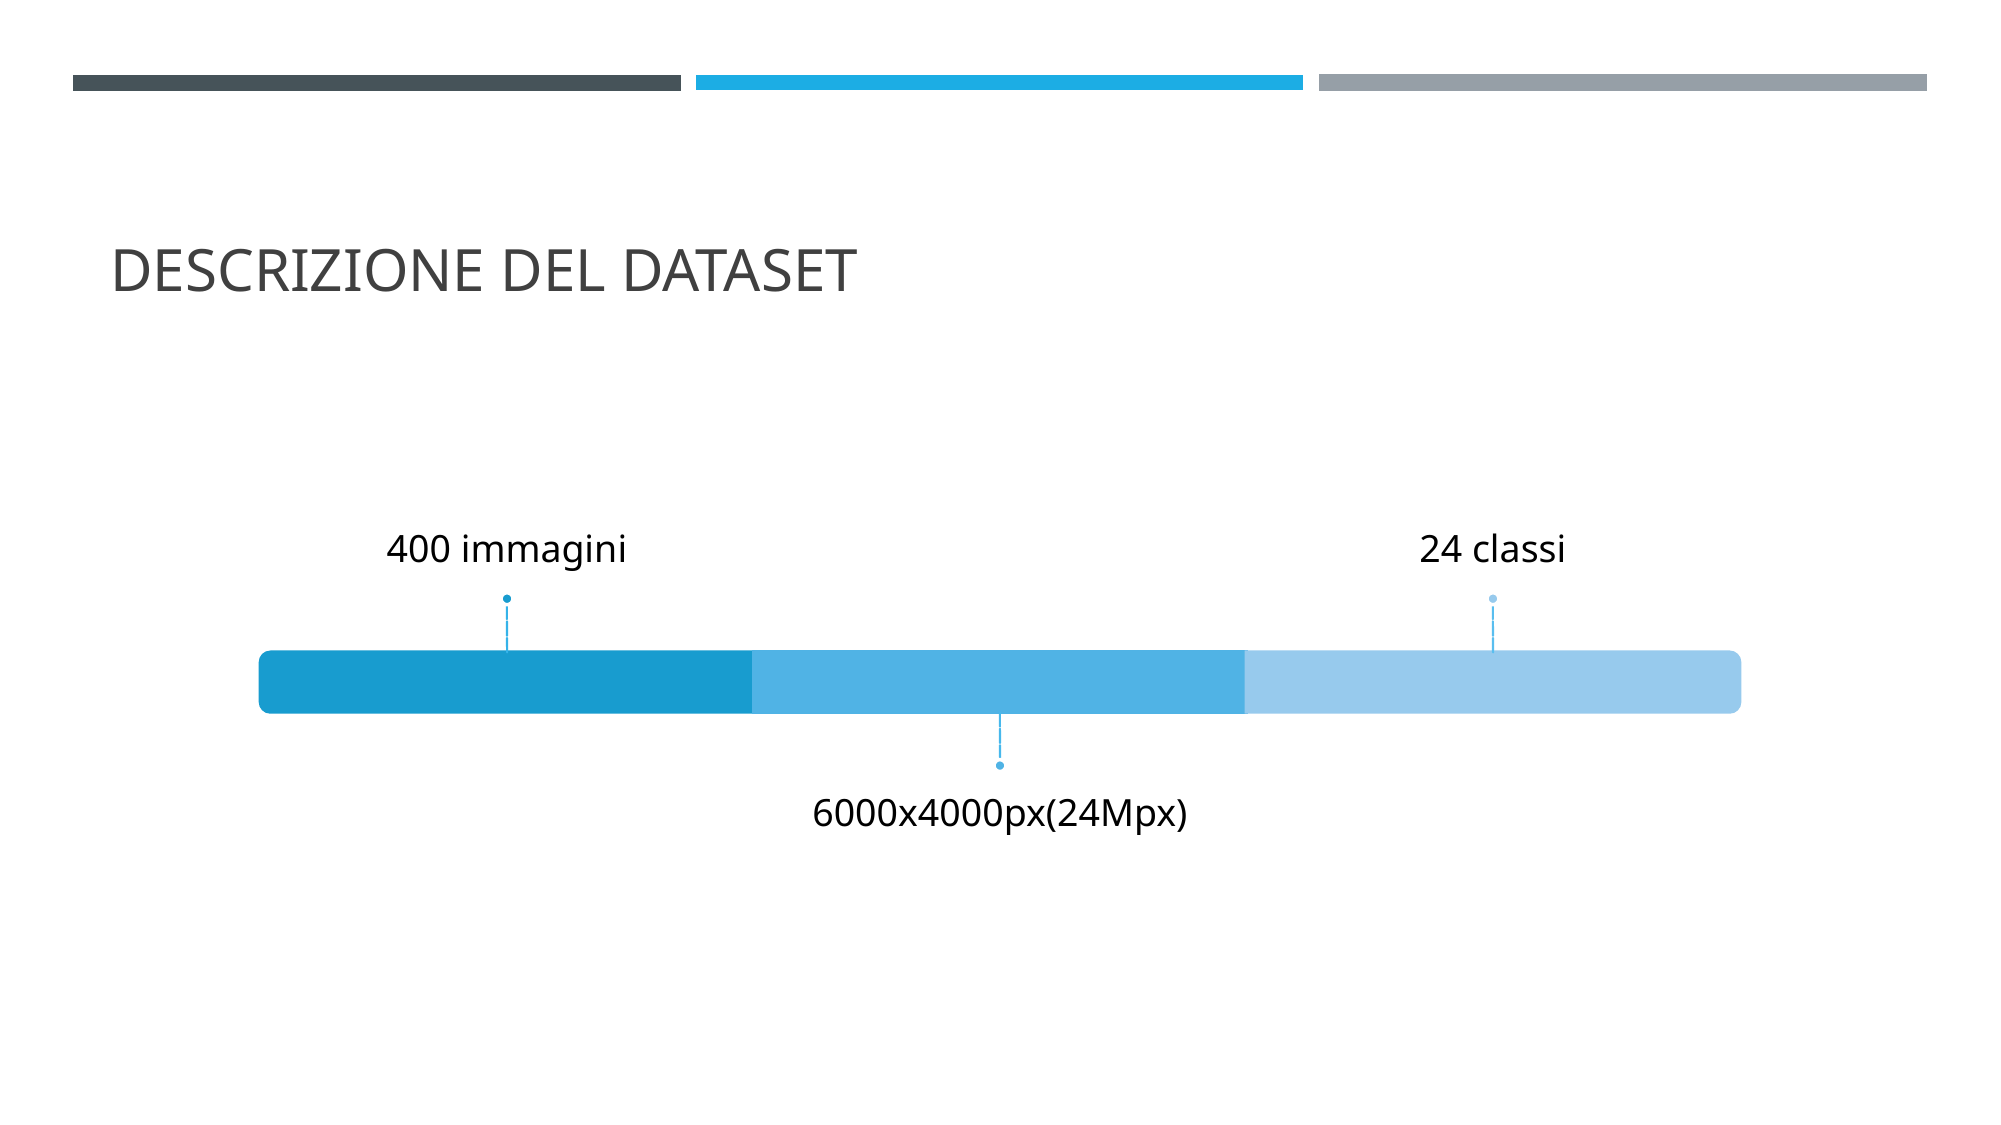

# Descrizione del dataset
400 immagini
24 classi
6000x4000px(24Mpx)